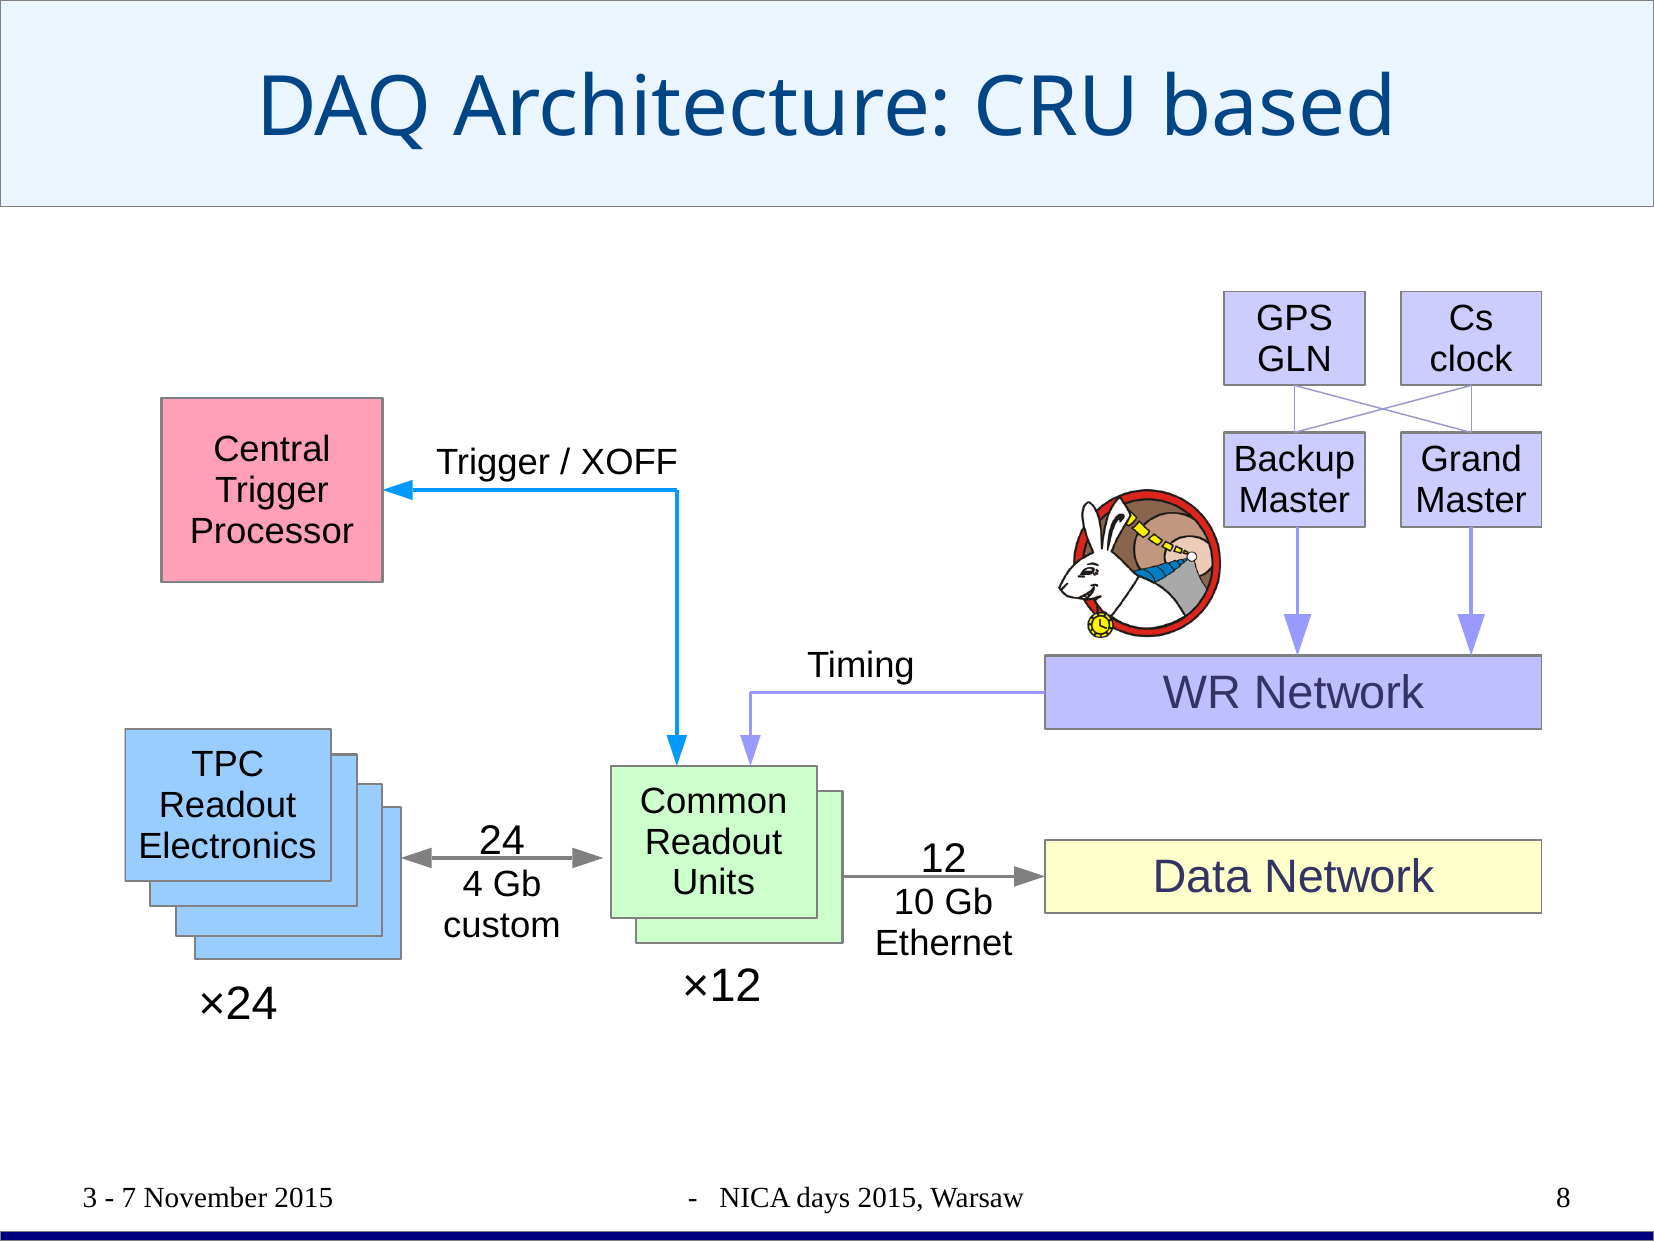

# DAQ Architecture: CRU based
3 - 7 November 2015
 - NICA days 2015, Warsaw
8